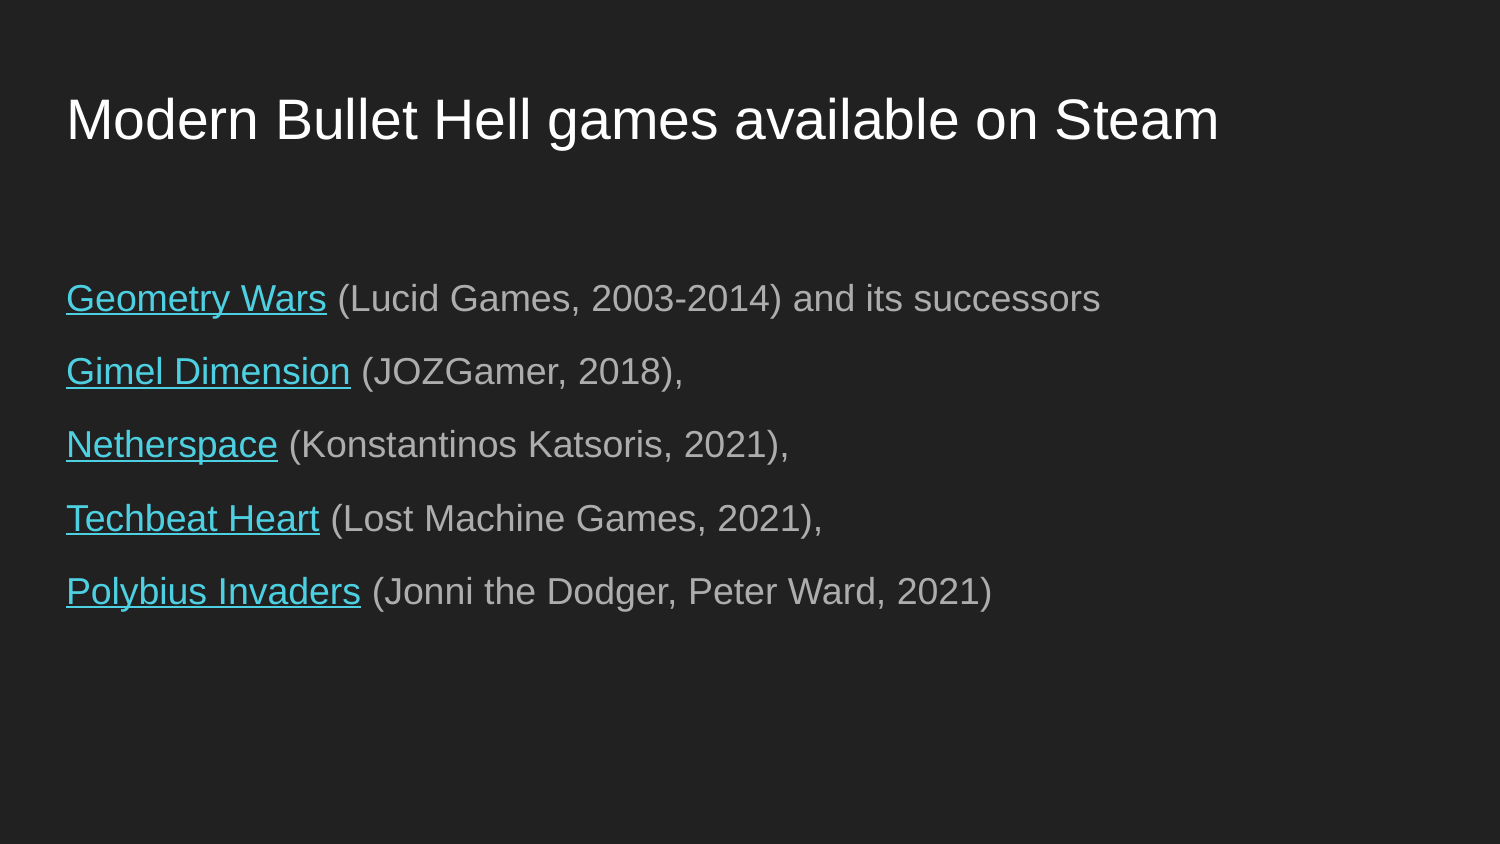

# Modern Bullet Hell games available on Steam
Geometry Wars (Lucid Games, 2003-2014) and its successors
Gimel Dimension (JOZGamer, 2018),
Netherspace (Konstantinos Katsoris, 2021),
Techbeat Heart (Lost Machine Games, 2021),
Polybius Invaders (Jonni the Dodger, Peter Ward, 2021)